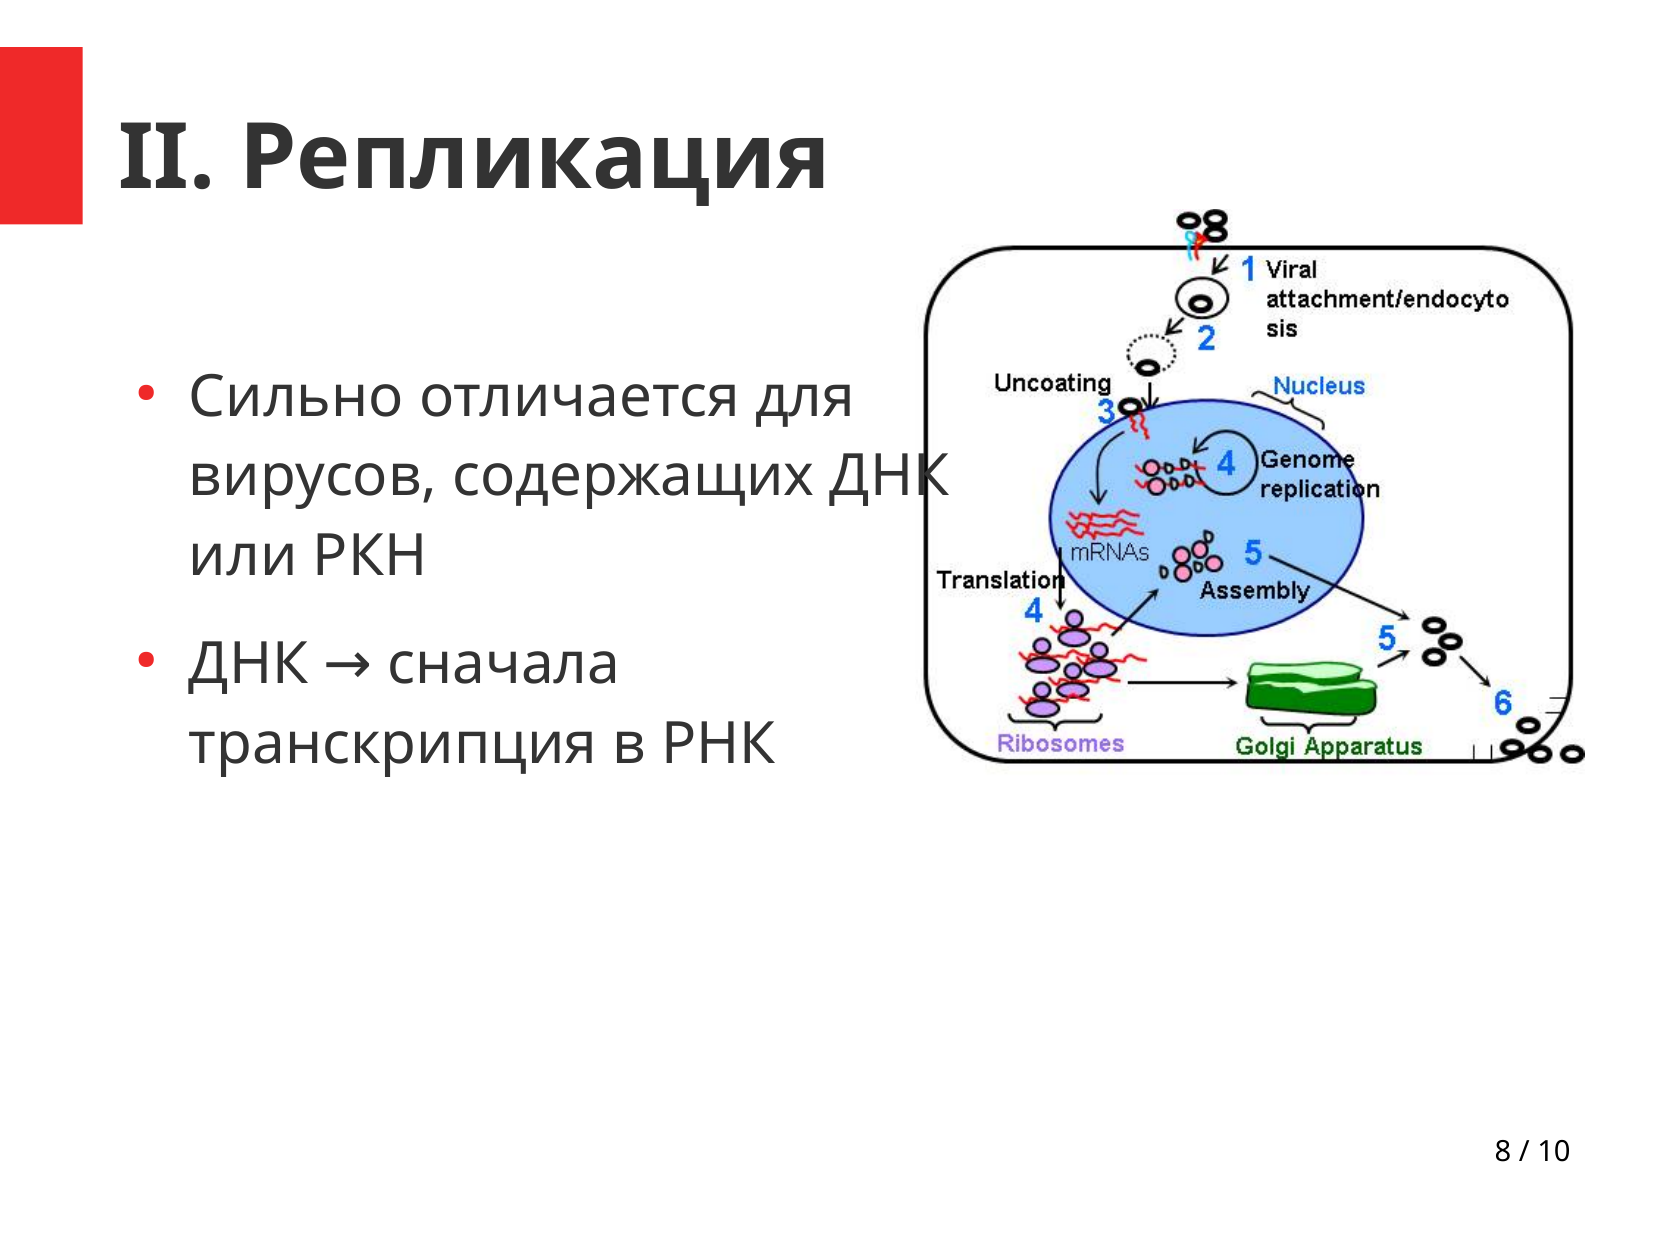

# II. Репликация
Сильно отличается для вирусов, содержащих ДНК или РКН
ДНК → сначала транскрипция в РНК
8